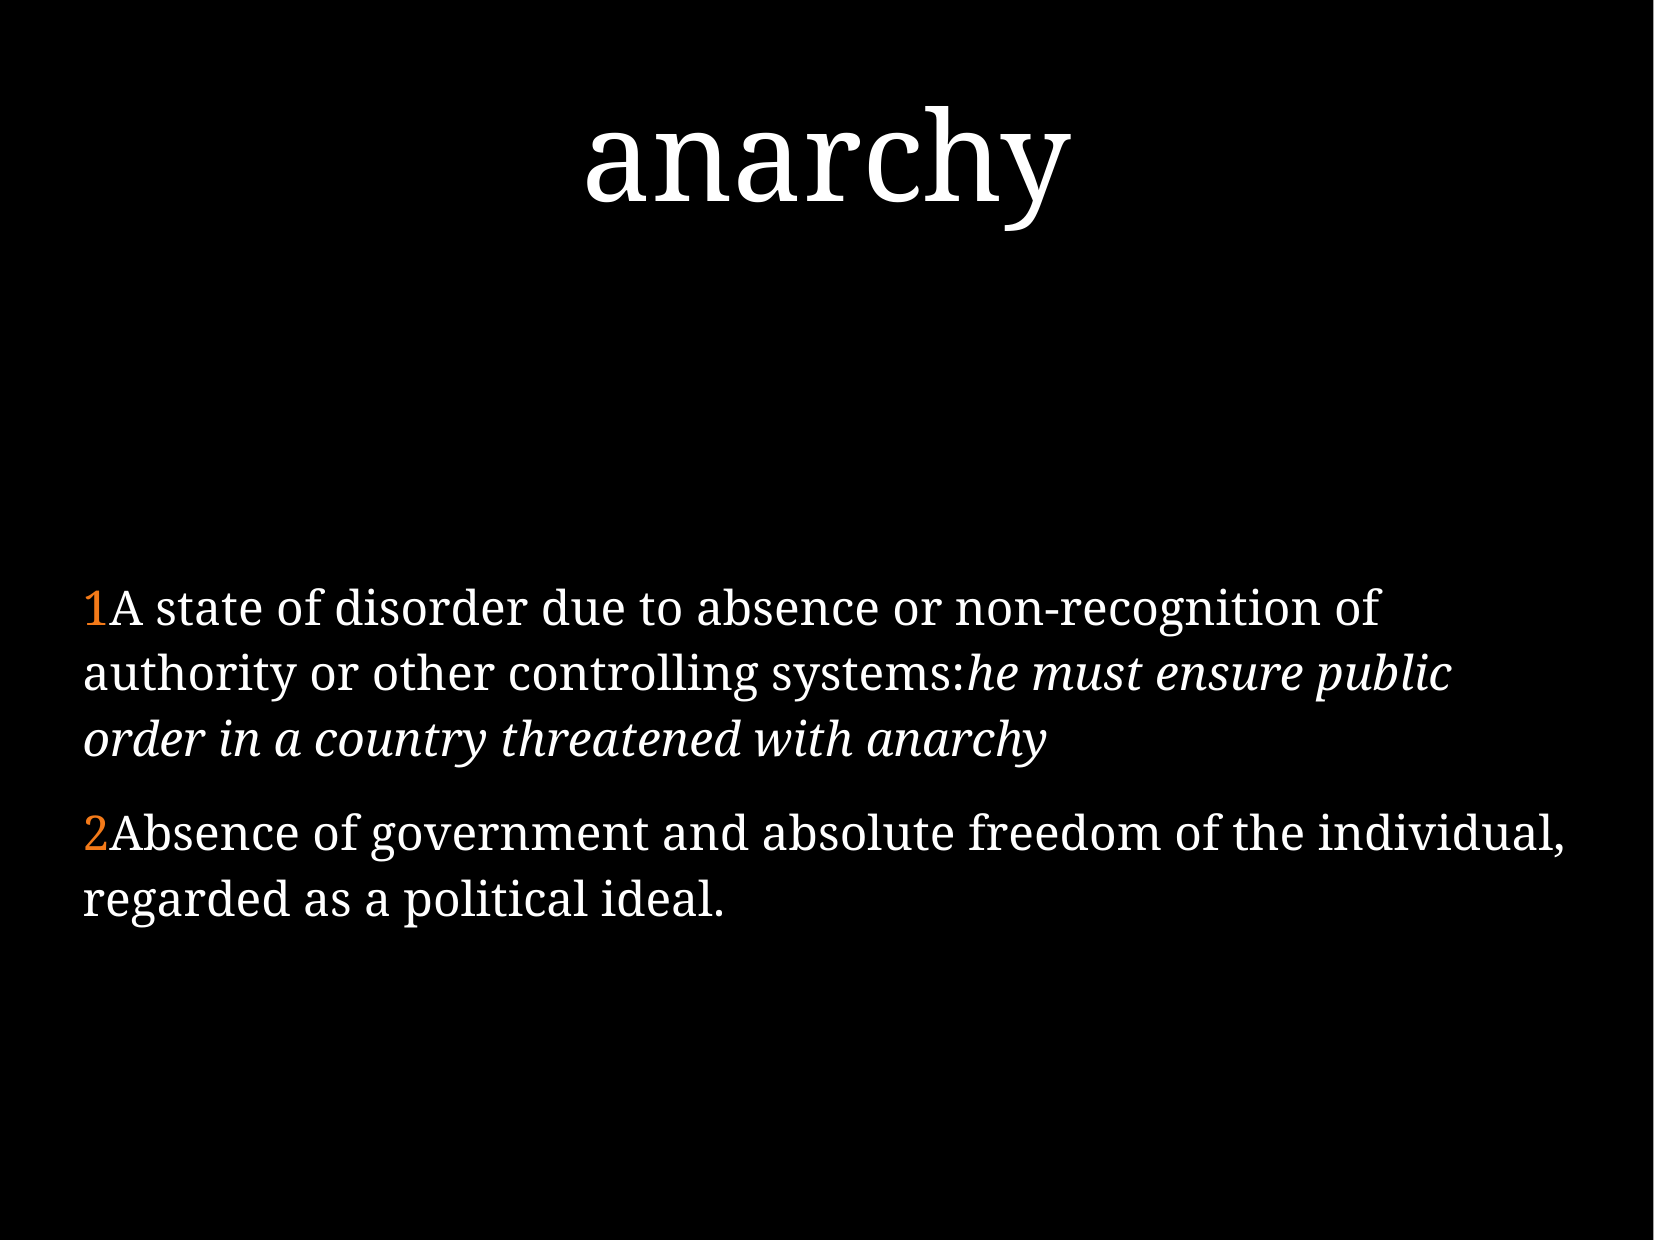

# anarchy
1A state of disorder due to absence or non-recognition of authority or other controlling systems:he must ensure public order in a country threatened with anarchy
2Absence of government and absolute freedom of the individual, regarded as a political ideal.